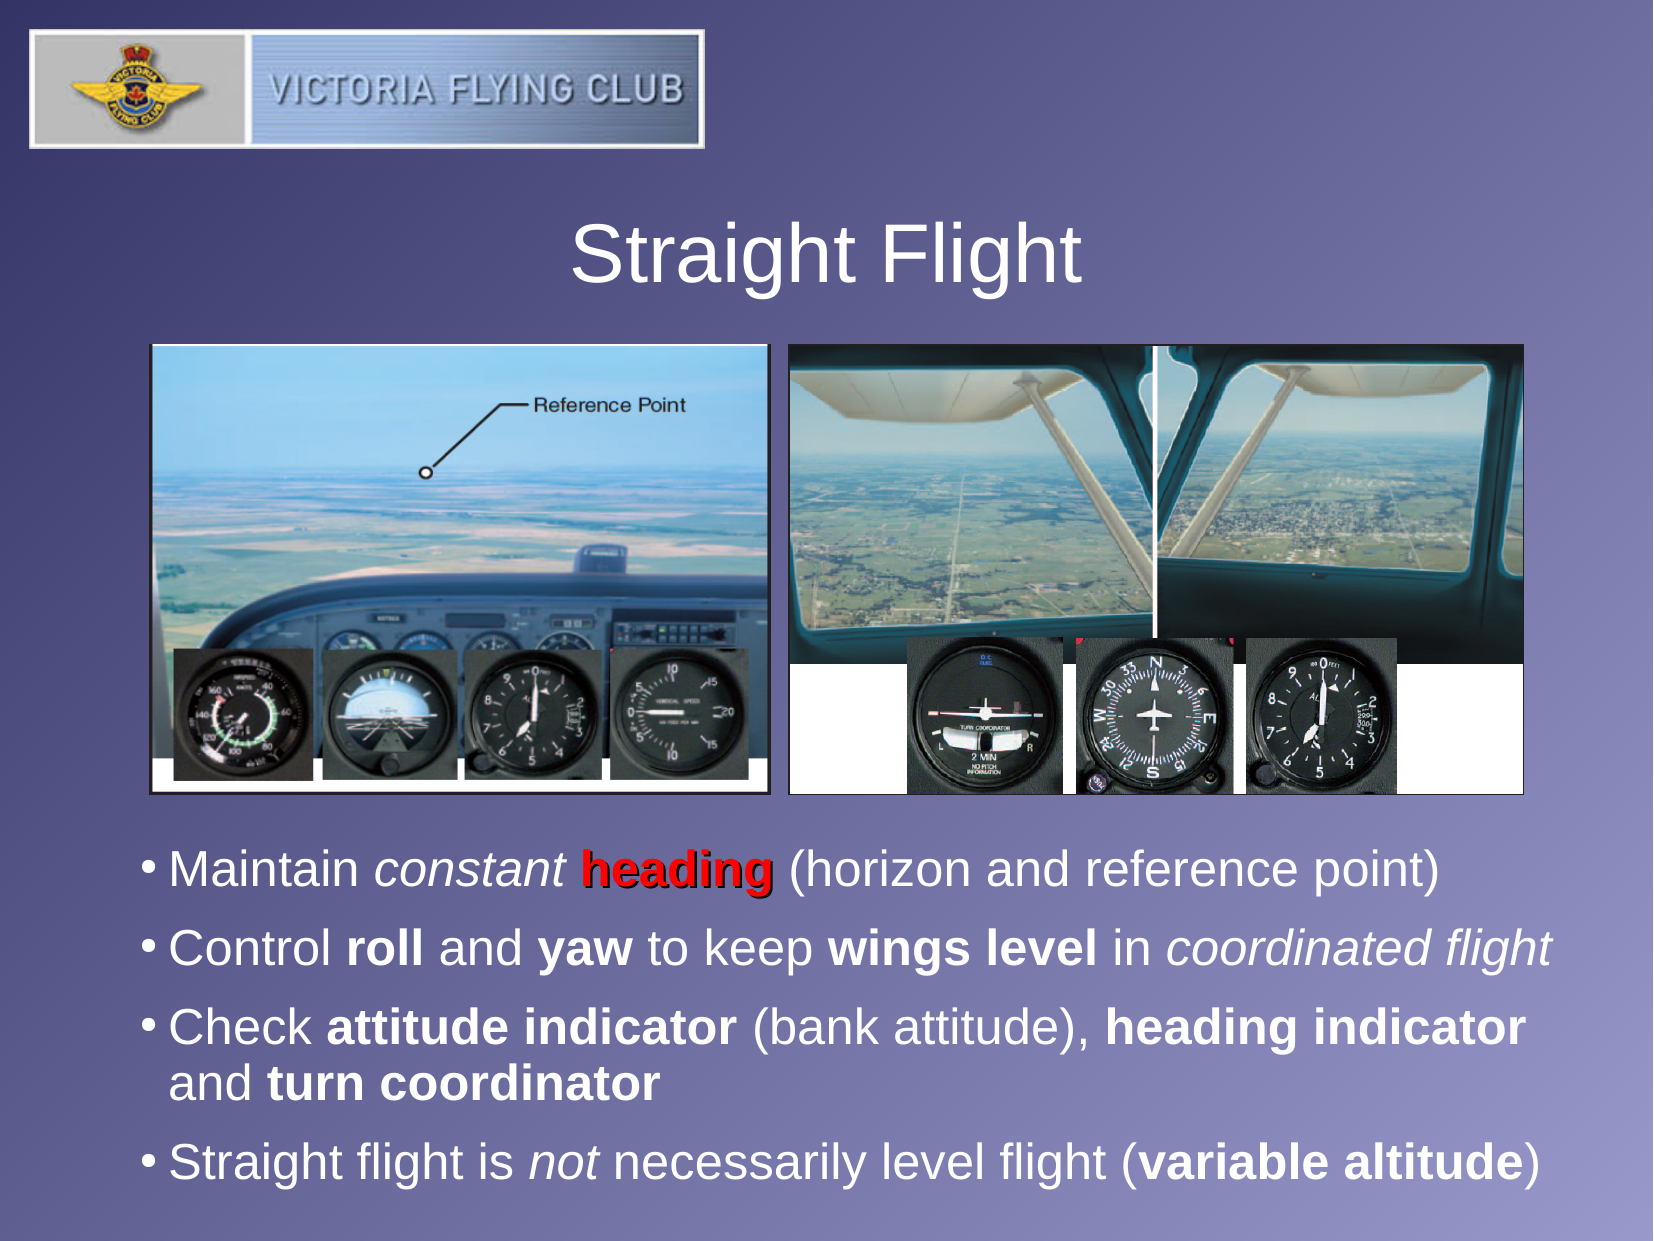

# Straight Flight
Maintain constant heading (horizon and reference point)
Control roll and yaw to keep wings level in coordinated flight
Check attitude indicator (bank attitude), heading indicator and turn coordinator
Straight flight is not necessarily level flight (variable altitude)